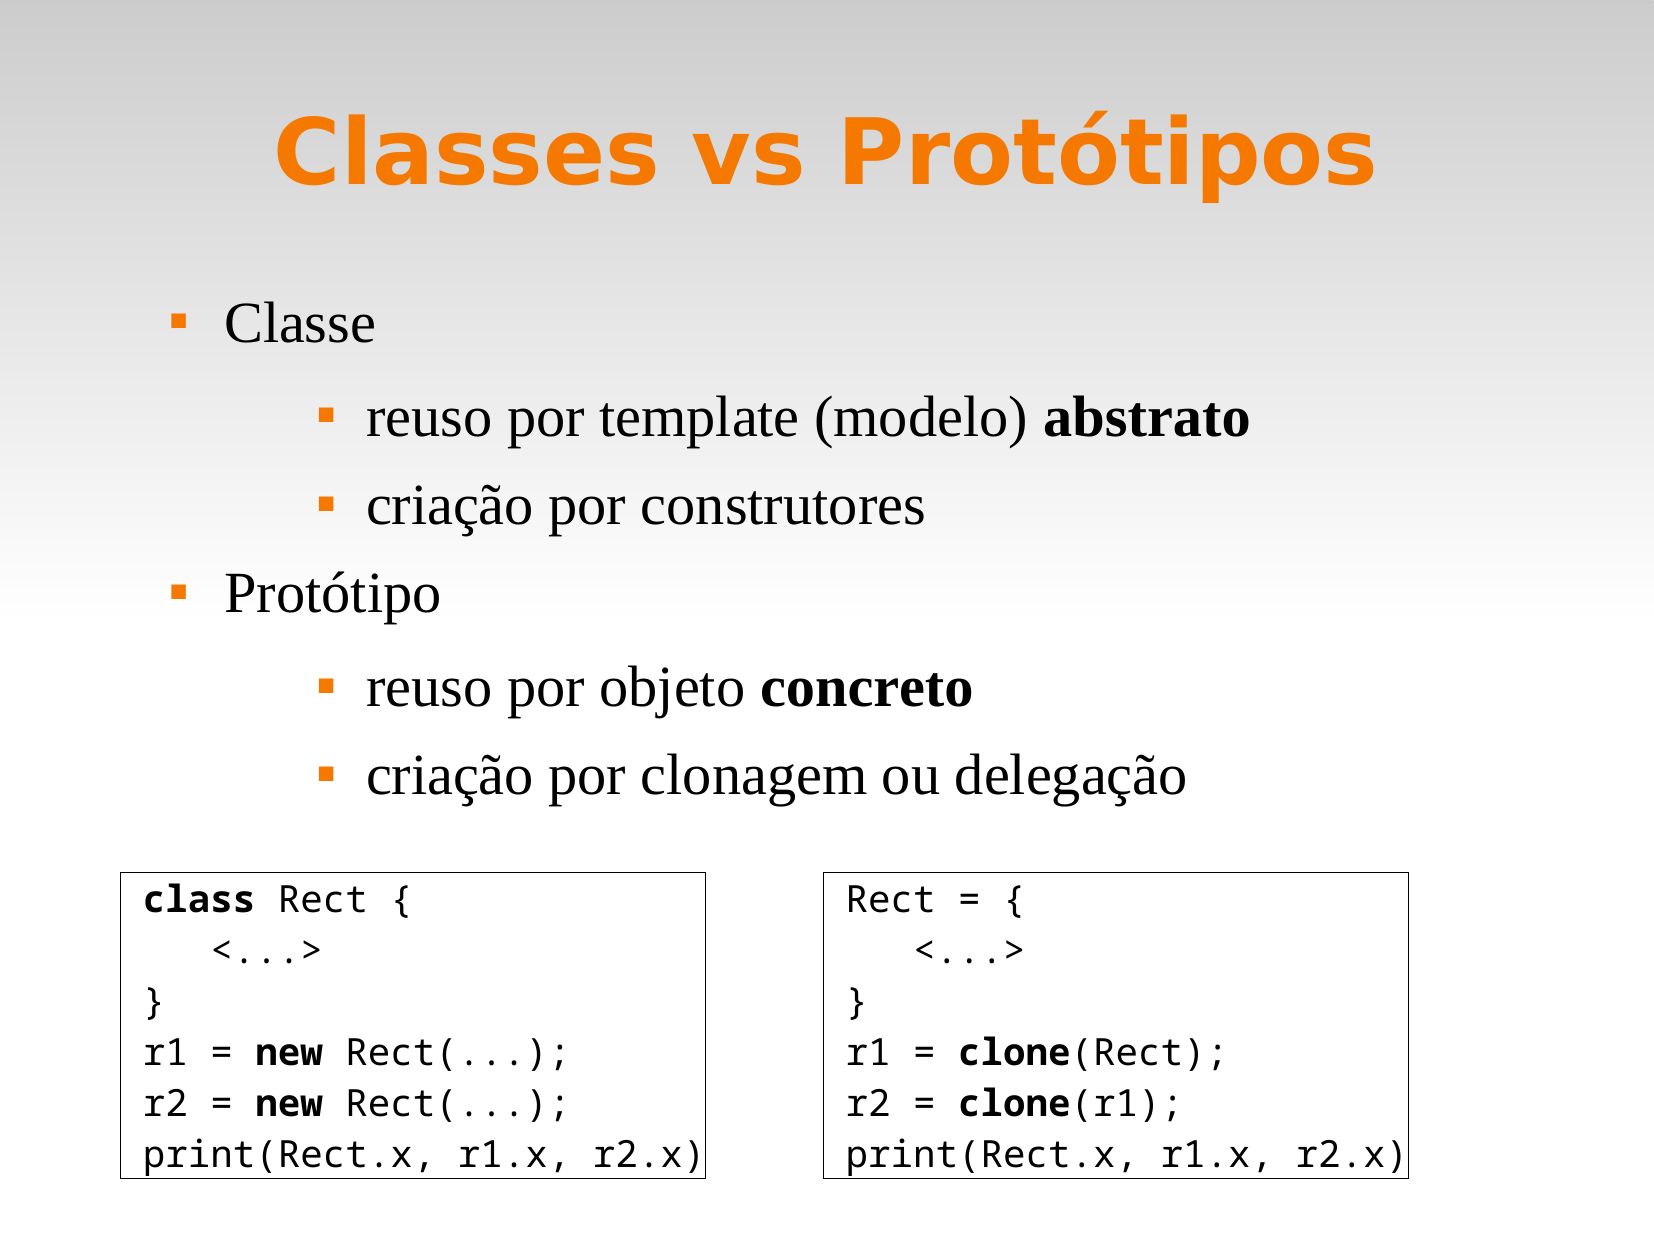

# Classes vs Protótipos
Classe
reuso por template (modelo) abstrato
criação por construtores
Protótipo
reuso por objeto concreto
criação por clonagem ou delegação
 class Rect {
 <...>
 }
 r1 = new Rect(...);
 r2 = new Rect(...);
 print(Rect.x, r1.x, r2.x)
 Rect = {
 <...>
 }
 r1 = clone(Rect);
 r2 = clone(r1);
 print(Rect.x, r1.x, r2.x)